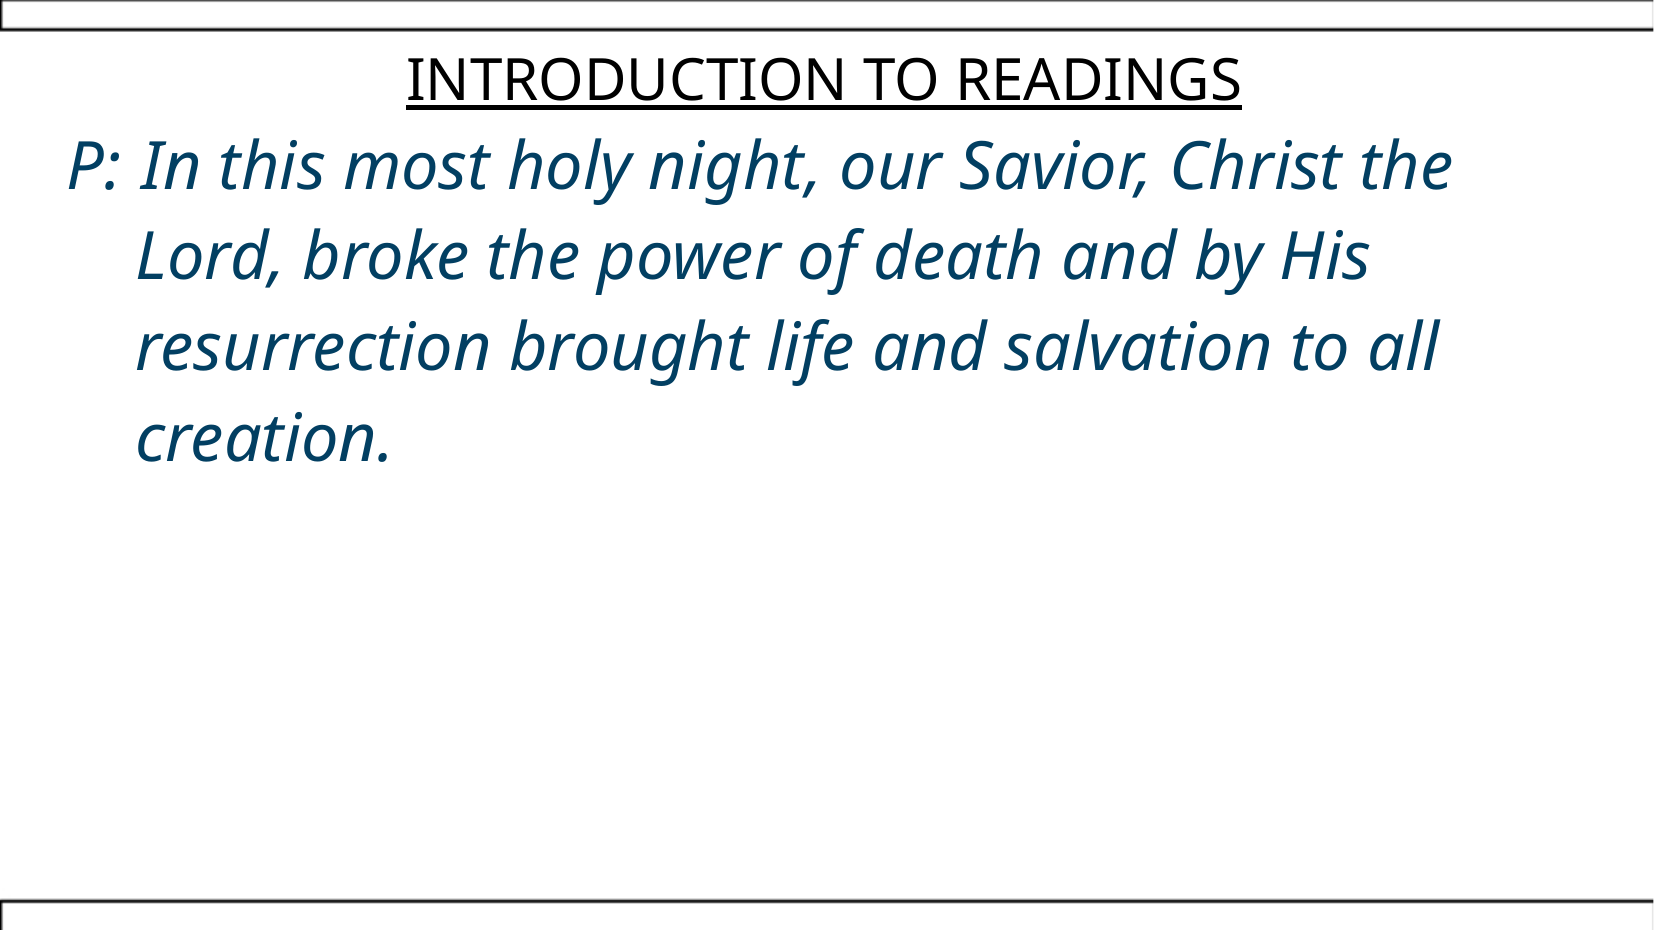

INTRODUCTION TO READINGS
P:	In this most holy night, our Savior, Christ the
 Lord, broke the power of death and by His
 resurrection brought life and salvation to all
 creation.